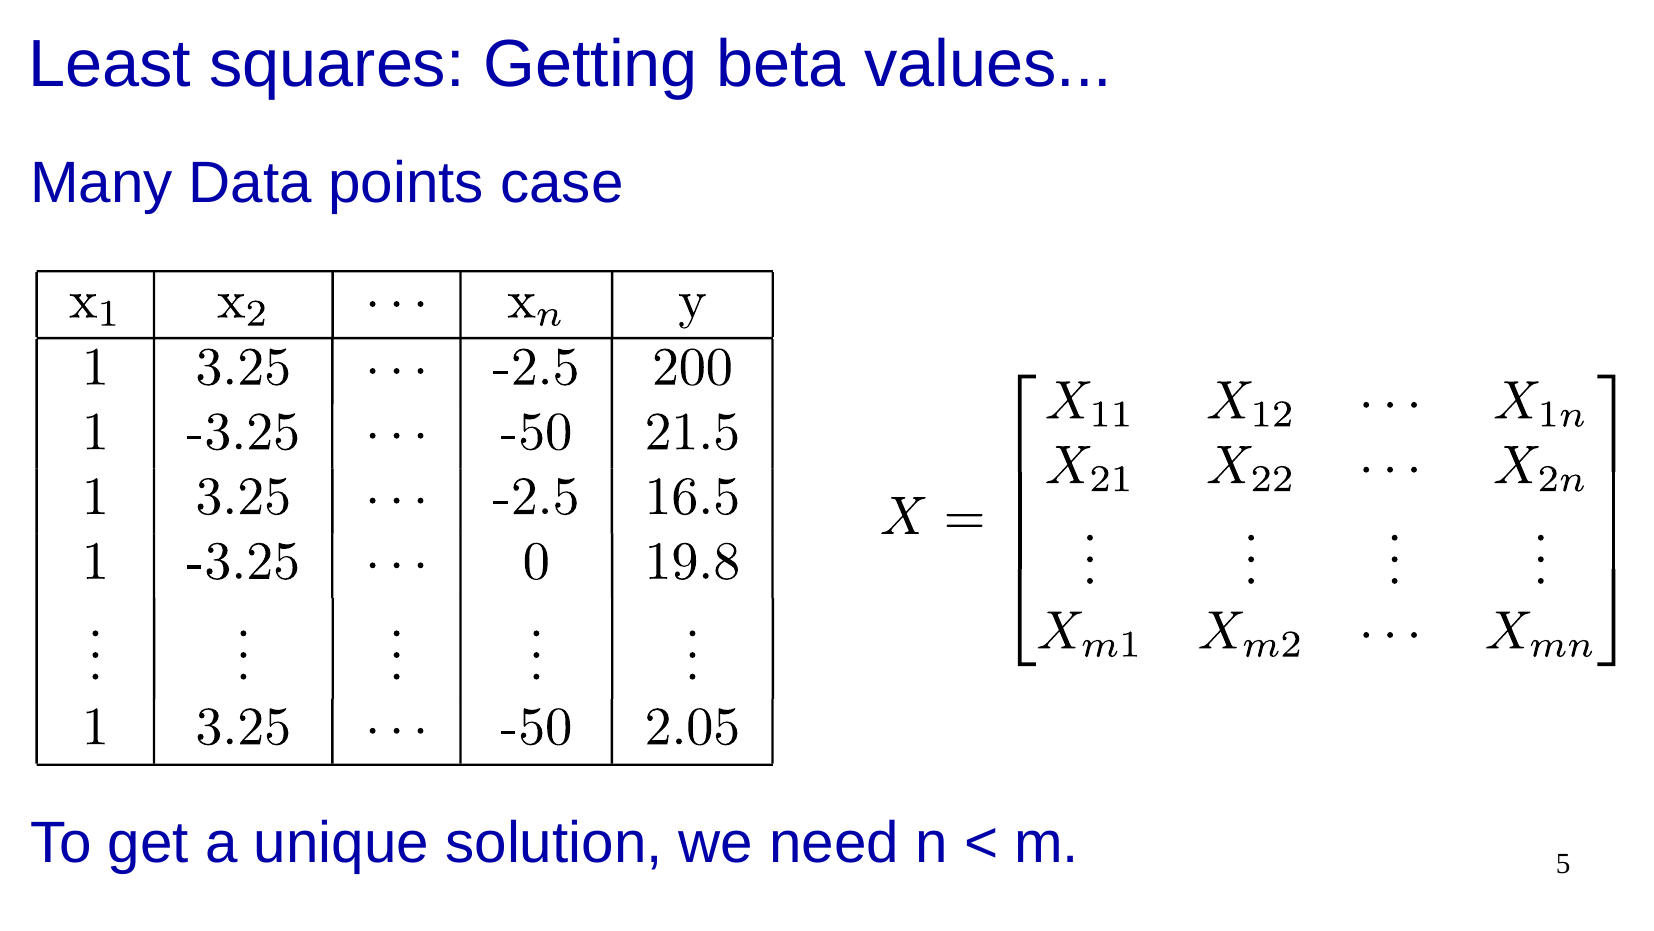

# Least squares: Getting beta values...
Many Data points case
To get a unique solution, we need n < m.
5